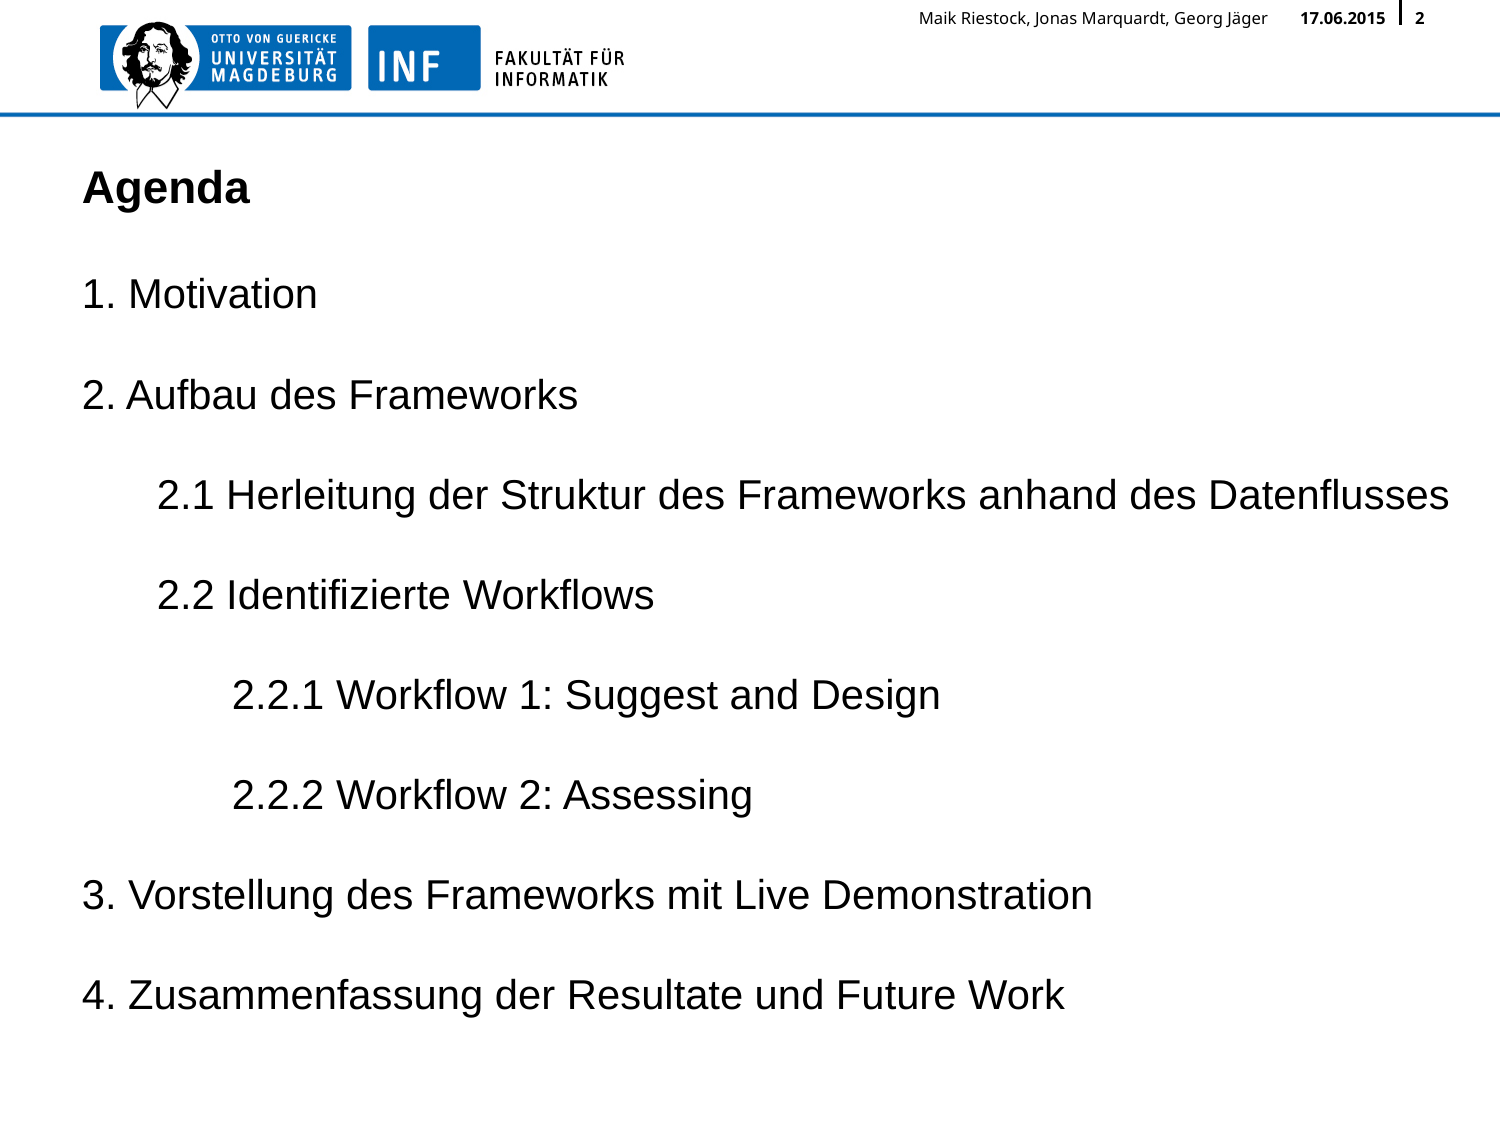

Agenda
1. Motivation
2. Aufbau des Frameworks
	2.1 Herleitung der Struktur des Frameworks anhand des Datenflusses
	2.2 Identifizierte Workflows
		2.2.1 Workflow 1: Suggest and Design
		2.2.2 Workflow 2: Assessing
3. Vorstellung des Frameworks mit Live Demonstration
4. Zusammenfassung der Resultate und Future Work